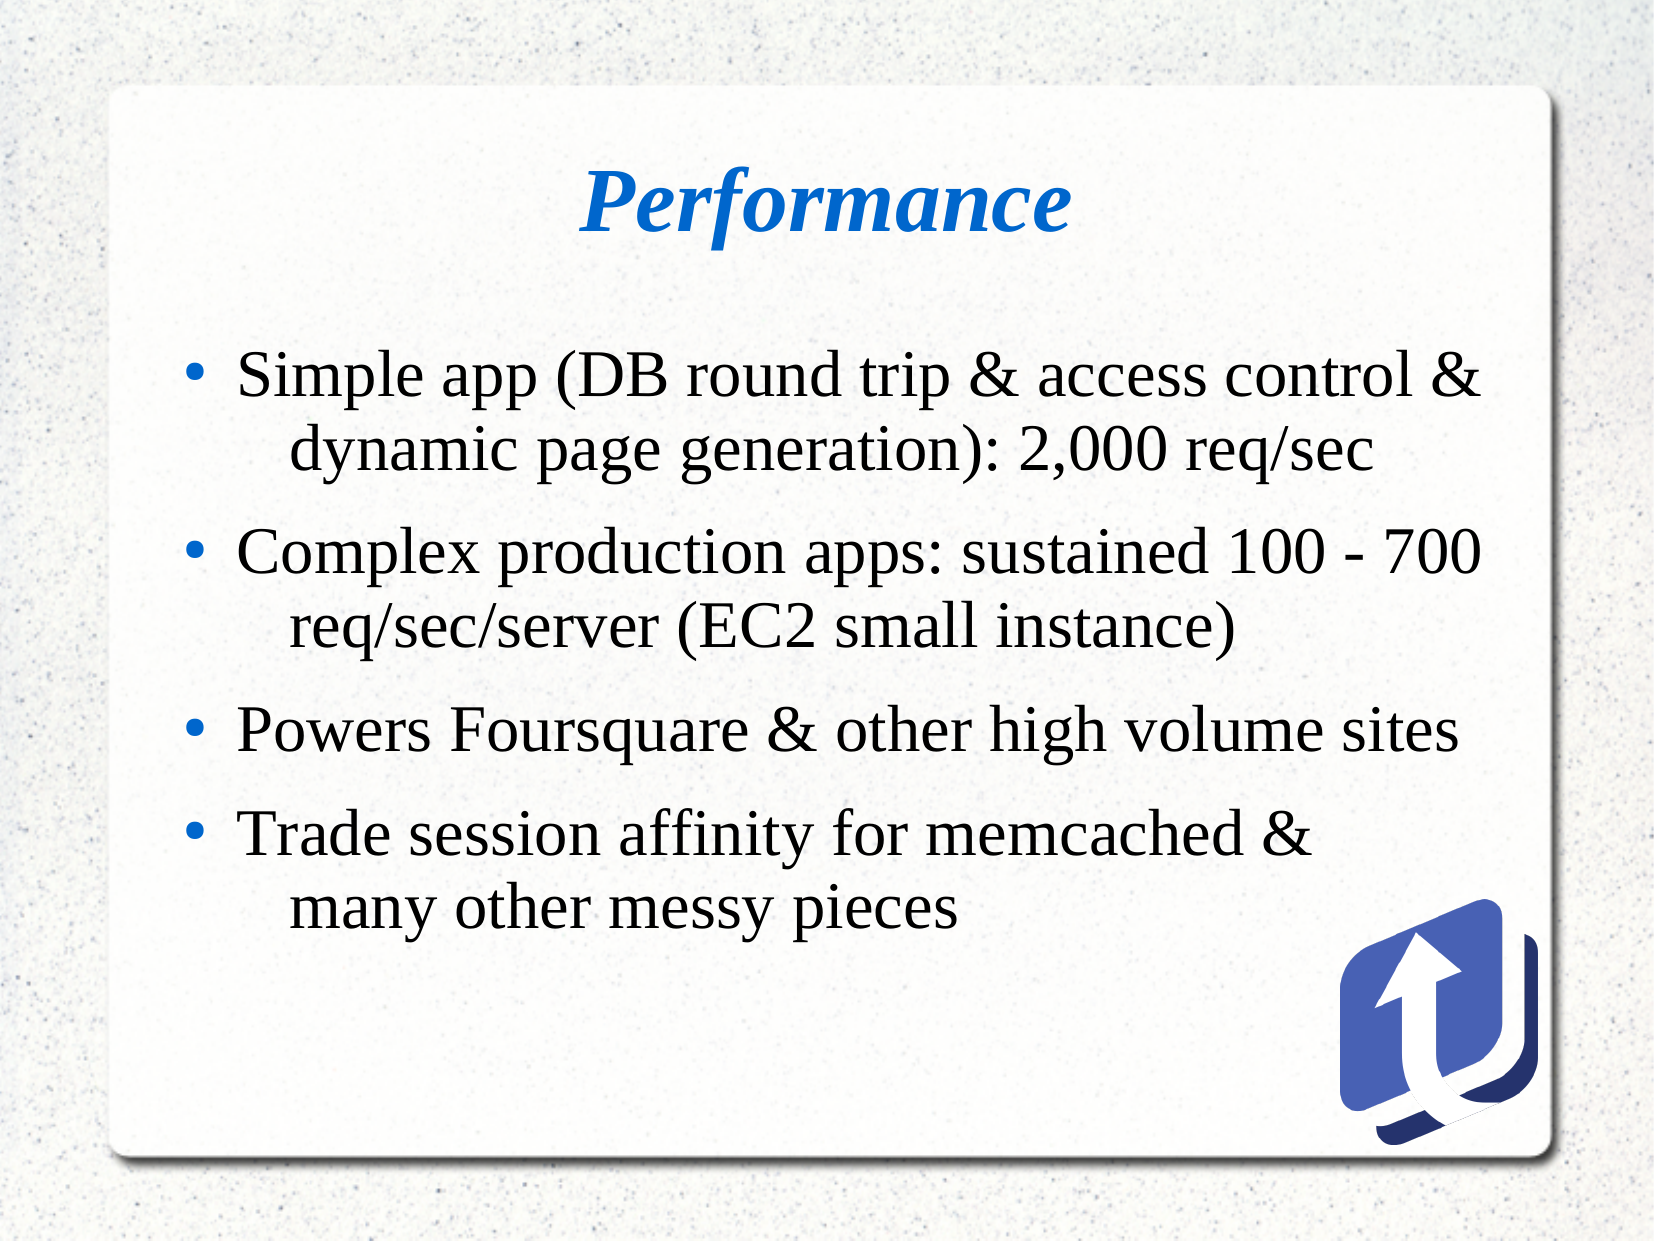

# Performance
Simple app (DB round trip & access control & dynamic page generation): 2,000 req/sec
Complex production apps: sustained 100 - 700 req/sec/server (EC2 small instance)
Powers Foursquare & other high volume sites
Trade session affinity for memcached &
many other messy pieces